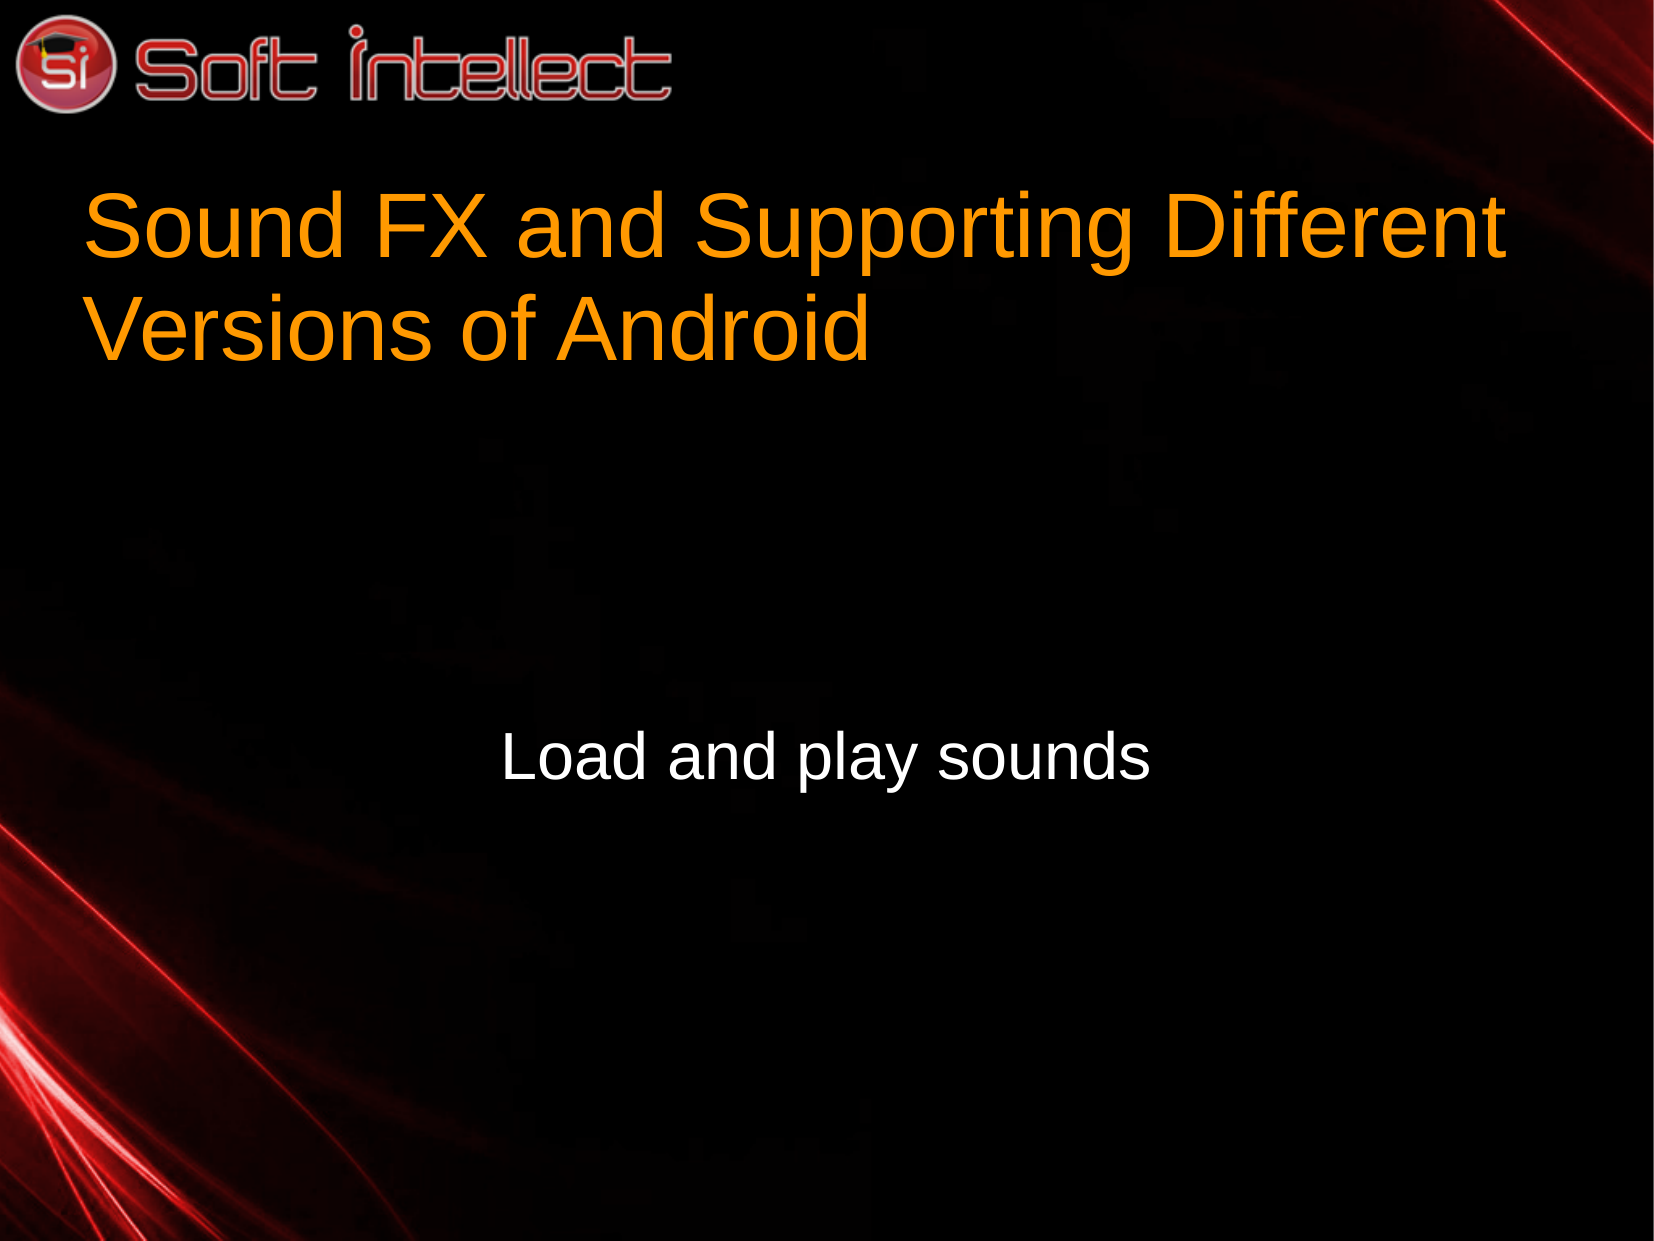

# Sound FX and Supporting Different Versions of Android
Load and play sounds